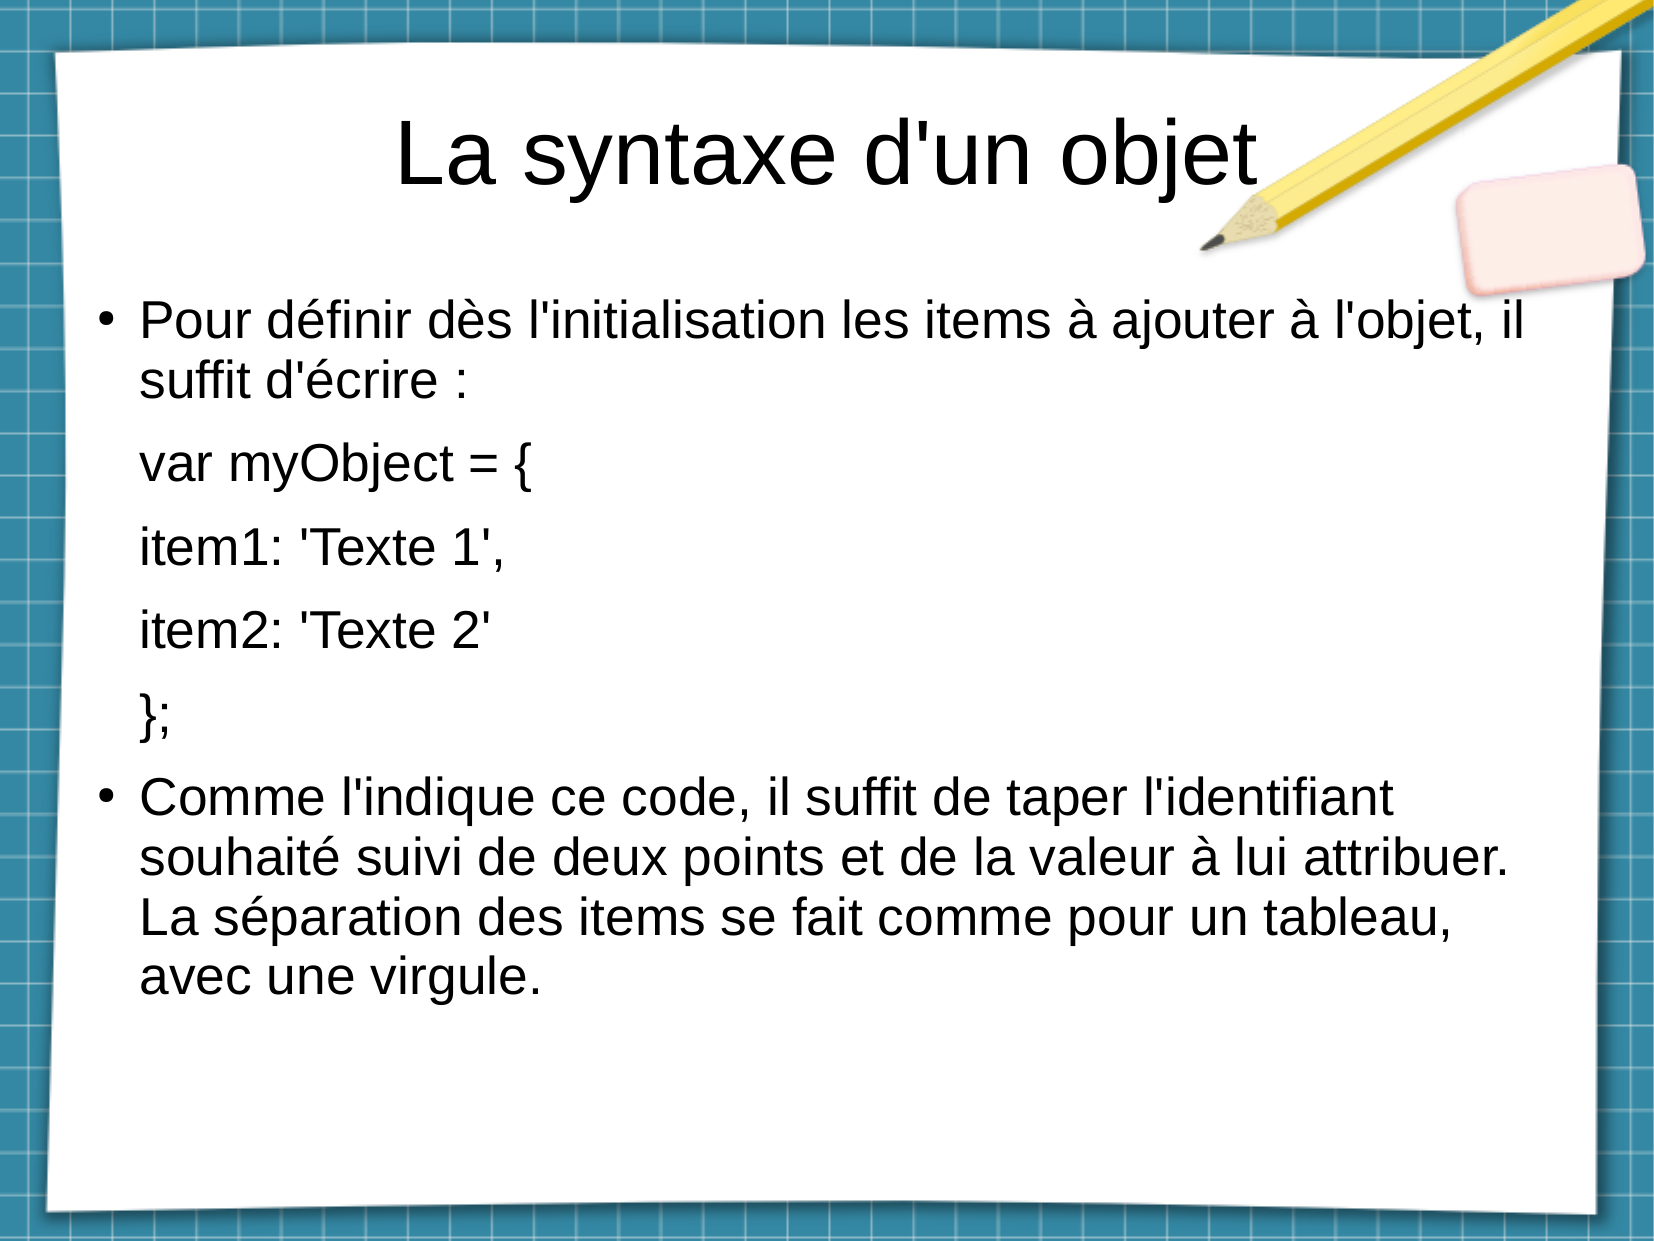

# La syntaxe d'un objet
Pour définir dès l'initialisation les items à ajouter à l'objet, il suffit d'écrire :
var myObject = {
item1: 'Texte 1',
item2: 'Texte 2'
};
Comme l'indique ce code, il suffit de taper l'identifiant souhaité suivi de deux points et de la valeur à lui attribuer. La séparation des items se fait comme pour un tableau, avec une virgule.